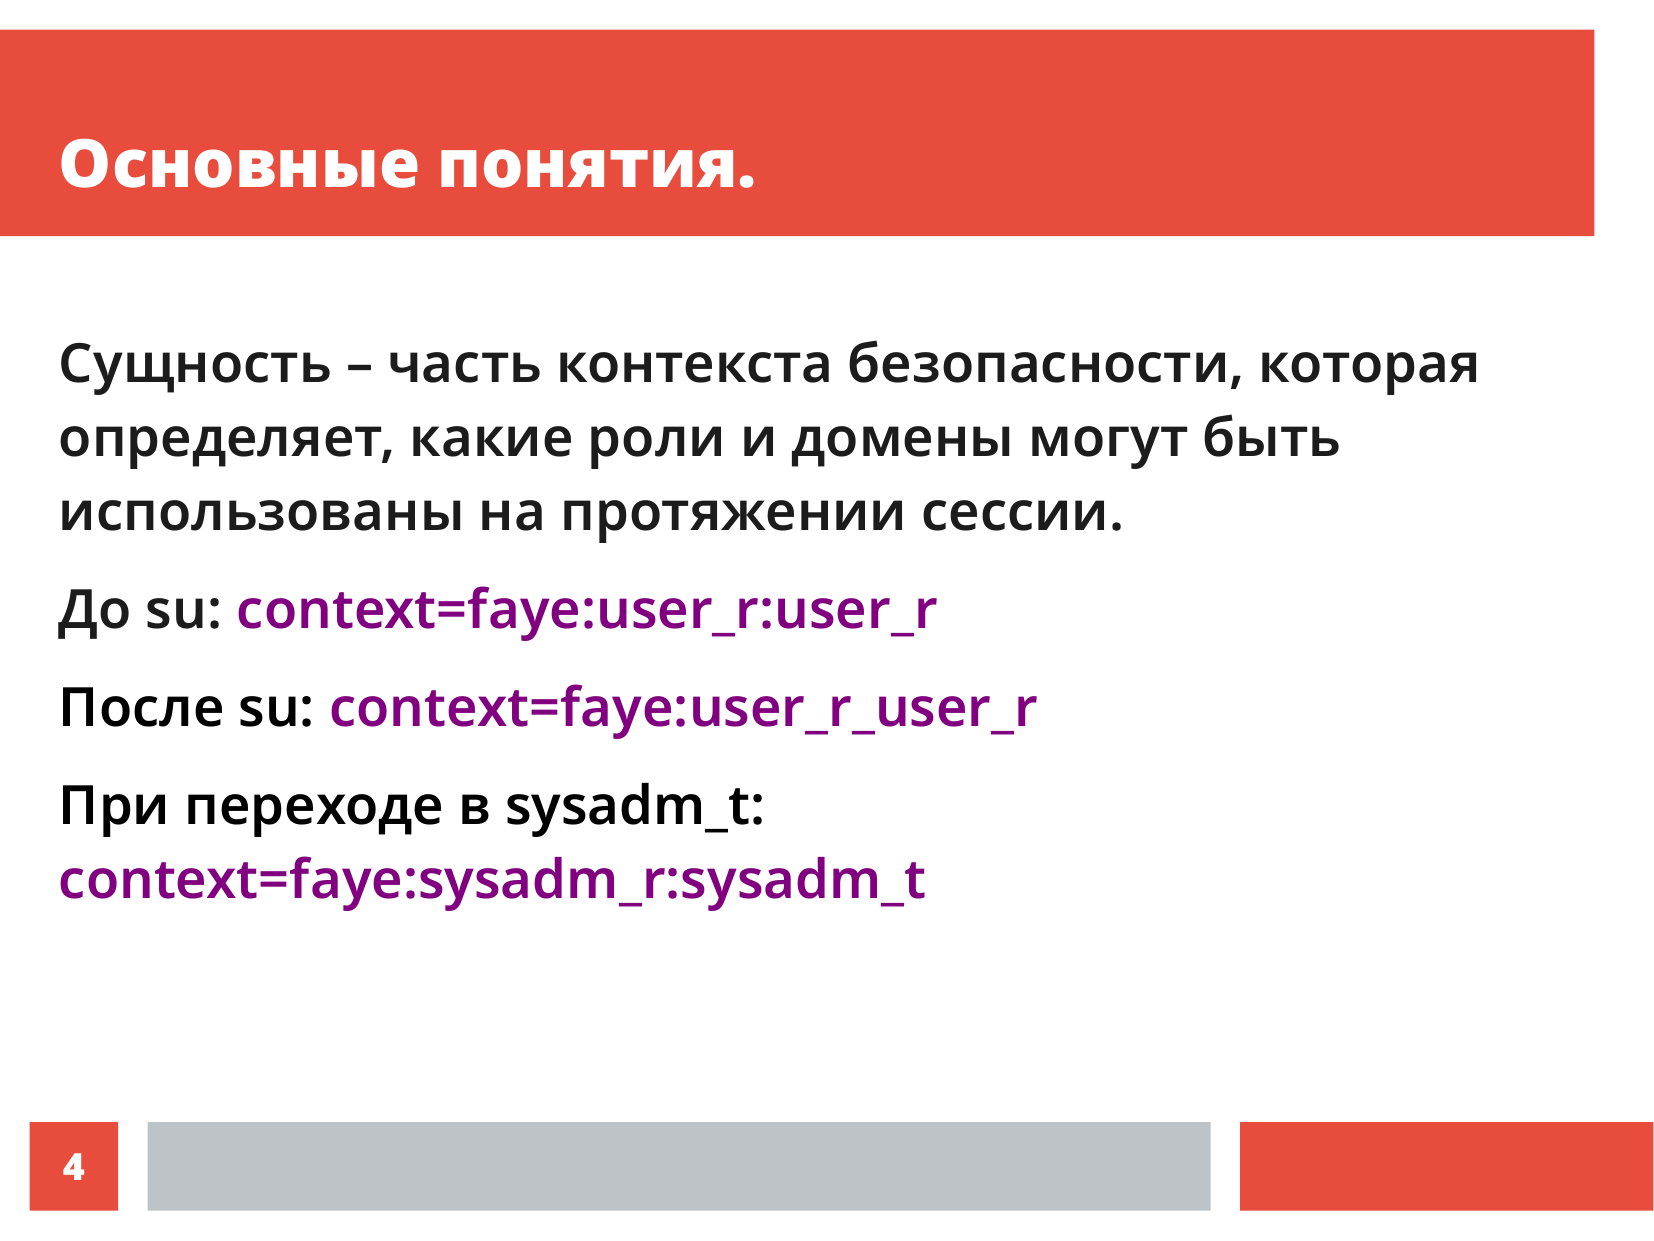

# Основные понятия.
Сущность – часть контекста безопасности, которая определяет, какие роли и домены могут быть использованы на протяжении сессии.
До su: сontext=faye:user_r:user_r
После su: context=faye:user_r_user_r
При переходе в sysadm_t: context=faye:sysadm_r:sysadm_t
4